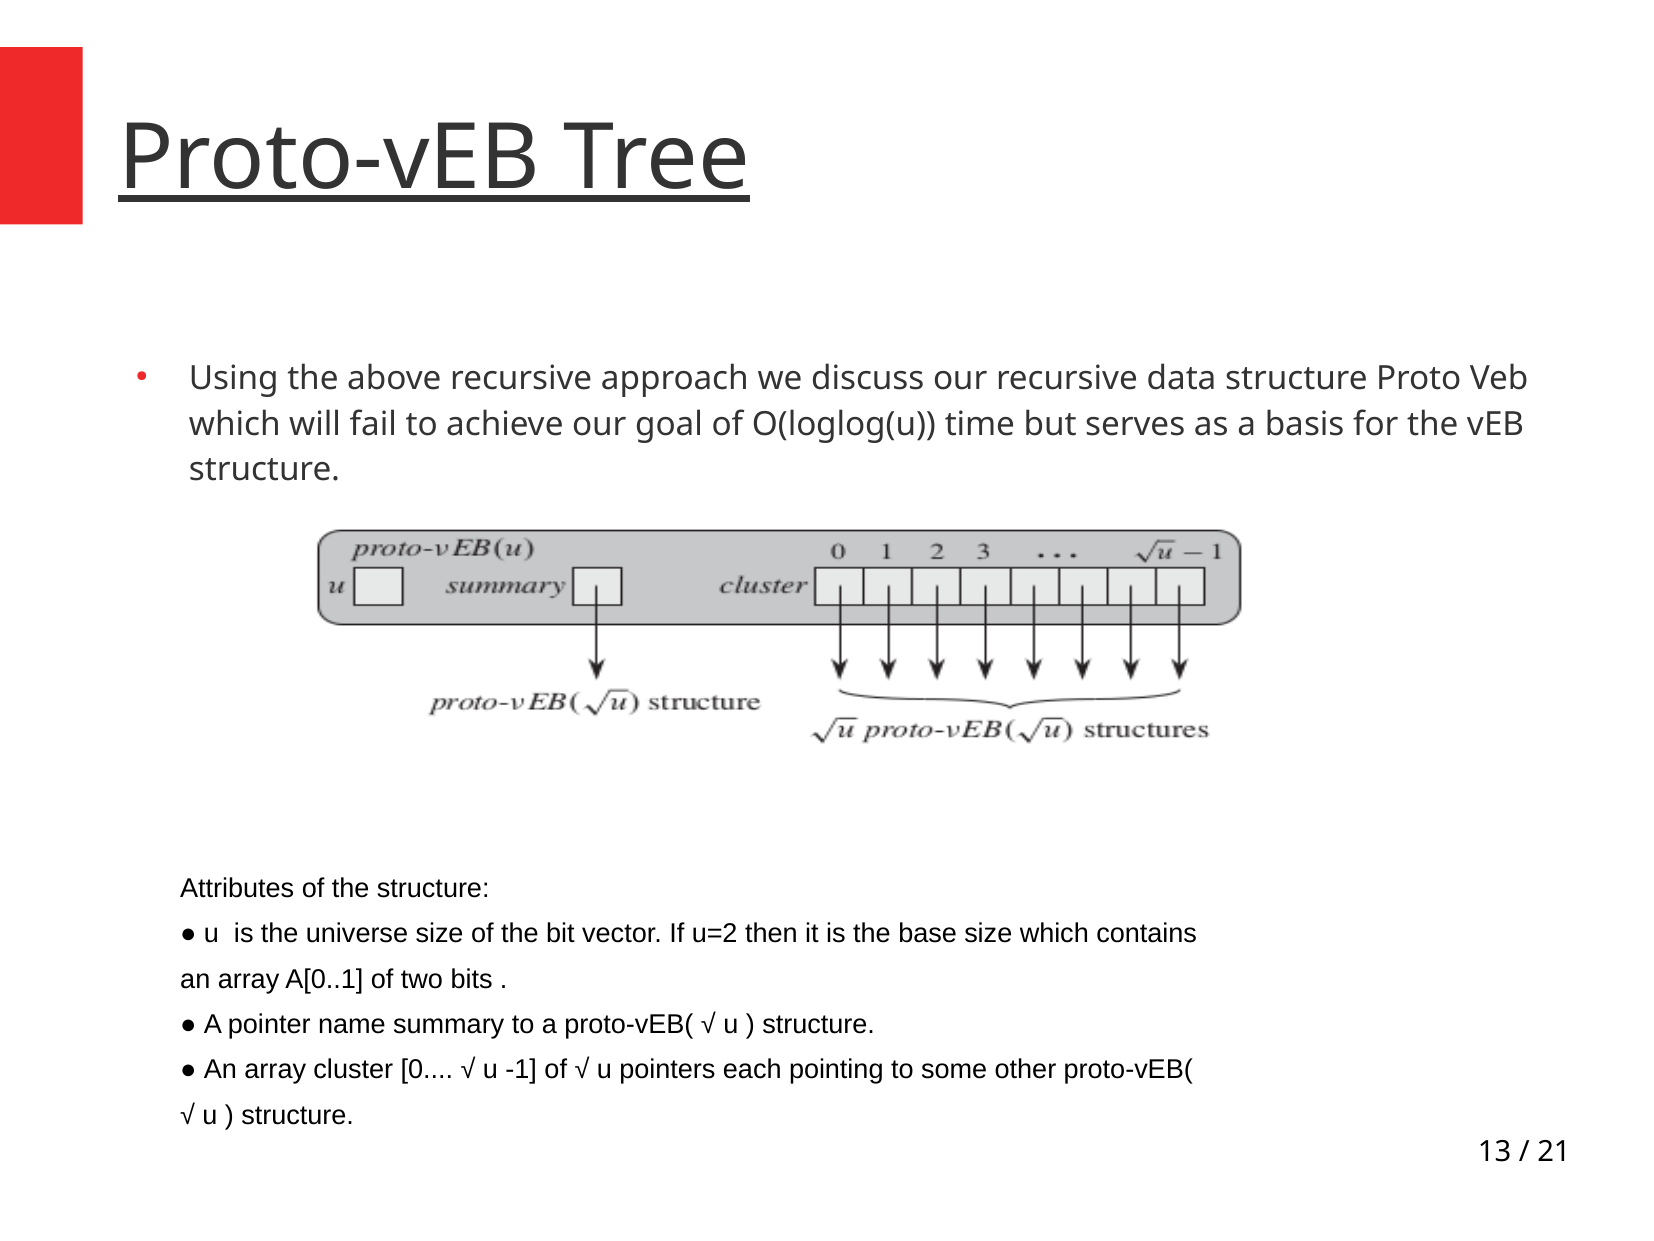

# Proto-vEB Tree
Using the above recursive approach we discuss our recursive data structure Proto Veb which will fail to achieve our goal of O(loglog(u)) time but serves as a basis for the vEB structure.
Attributes of the structure:
● u ​ is the universe size of the bit vector. If u=2 then it is the base size which contains
an array A[0..1] of two bits .
● A pointer name summary to a proto-vEB( √ u ) structure.
● An array cluster [0.... √ u -1] of √ u pointers each pointing to some other proto-vEB(
√ u ) structure.
13